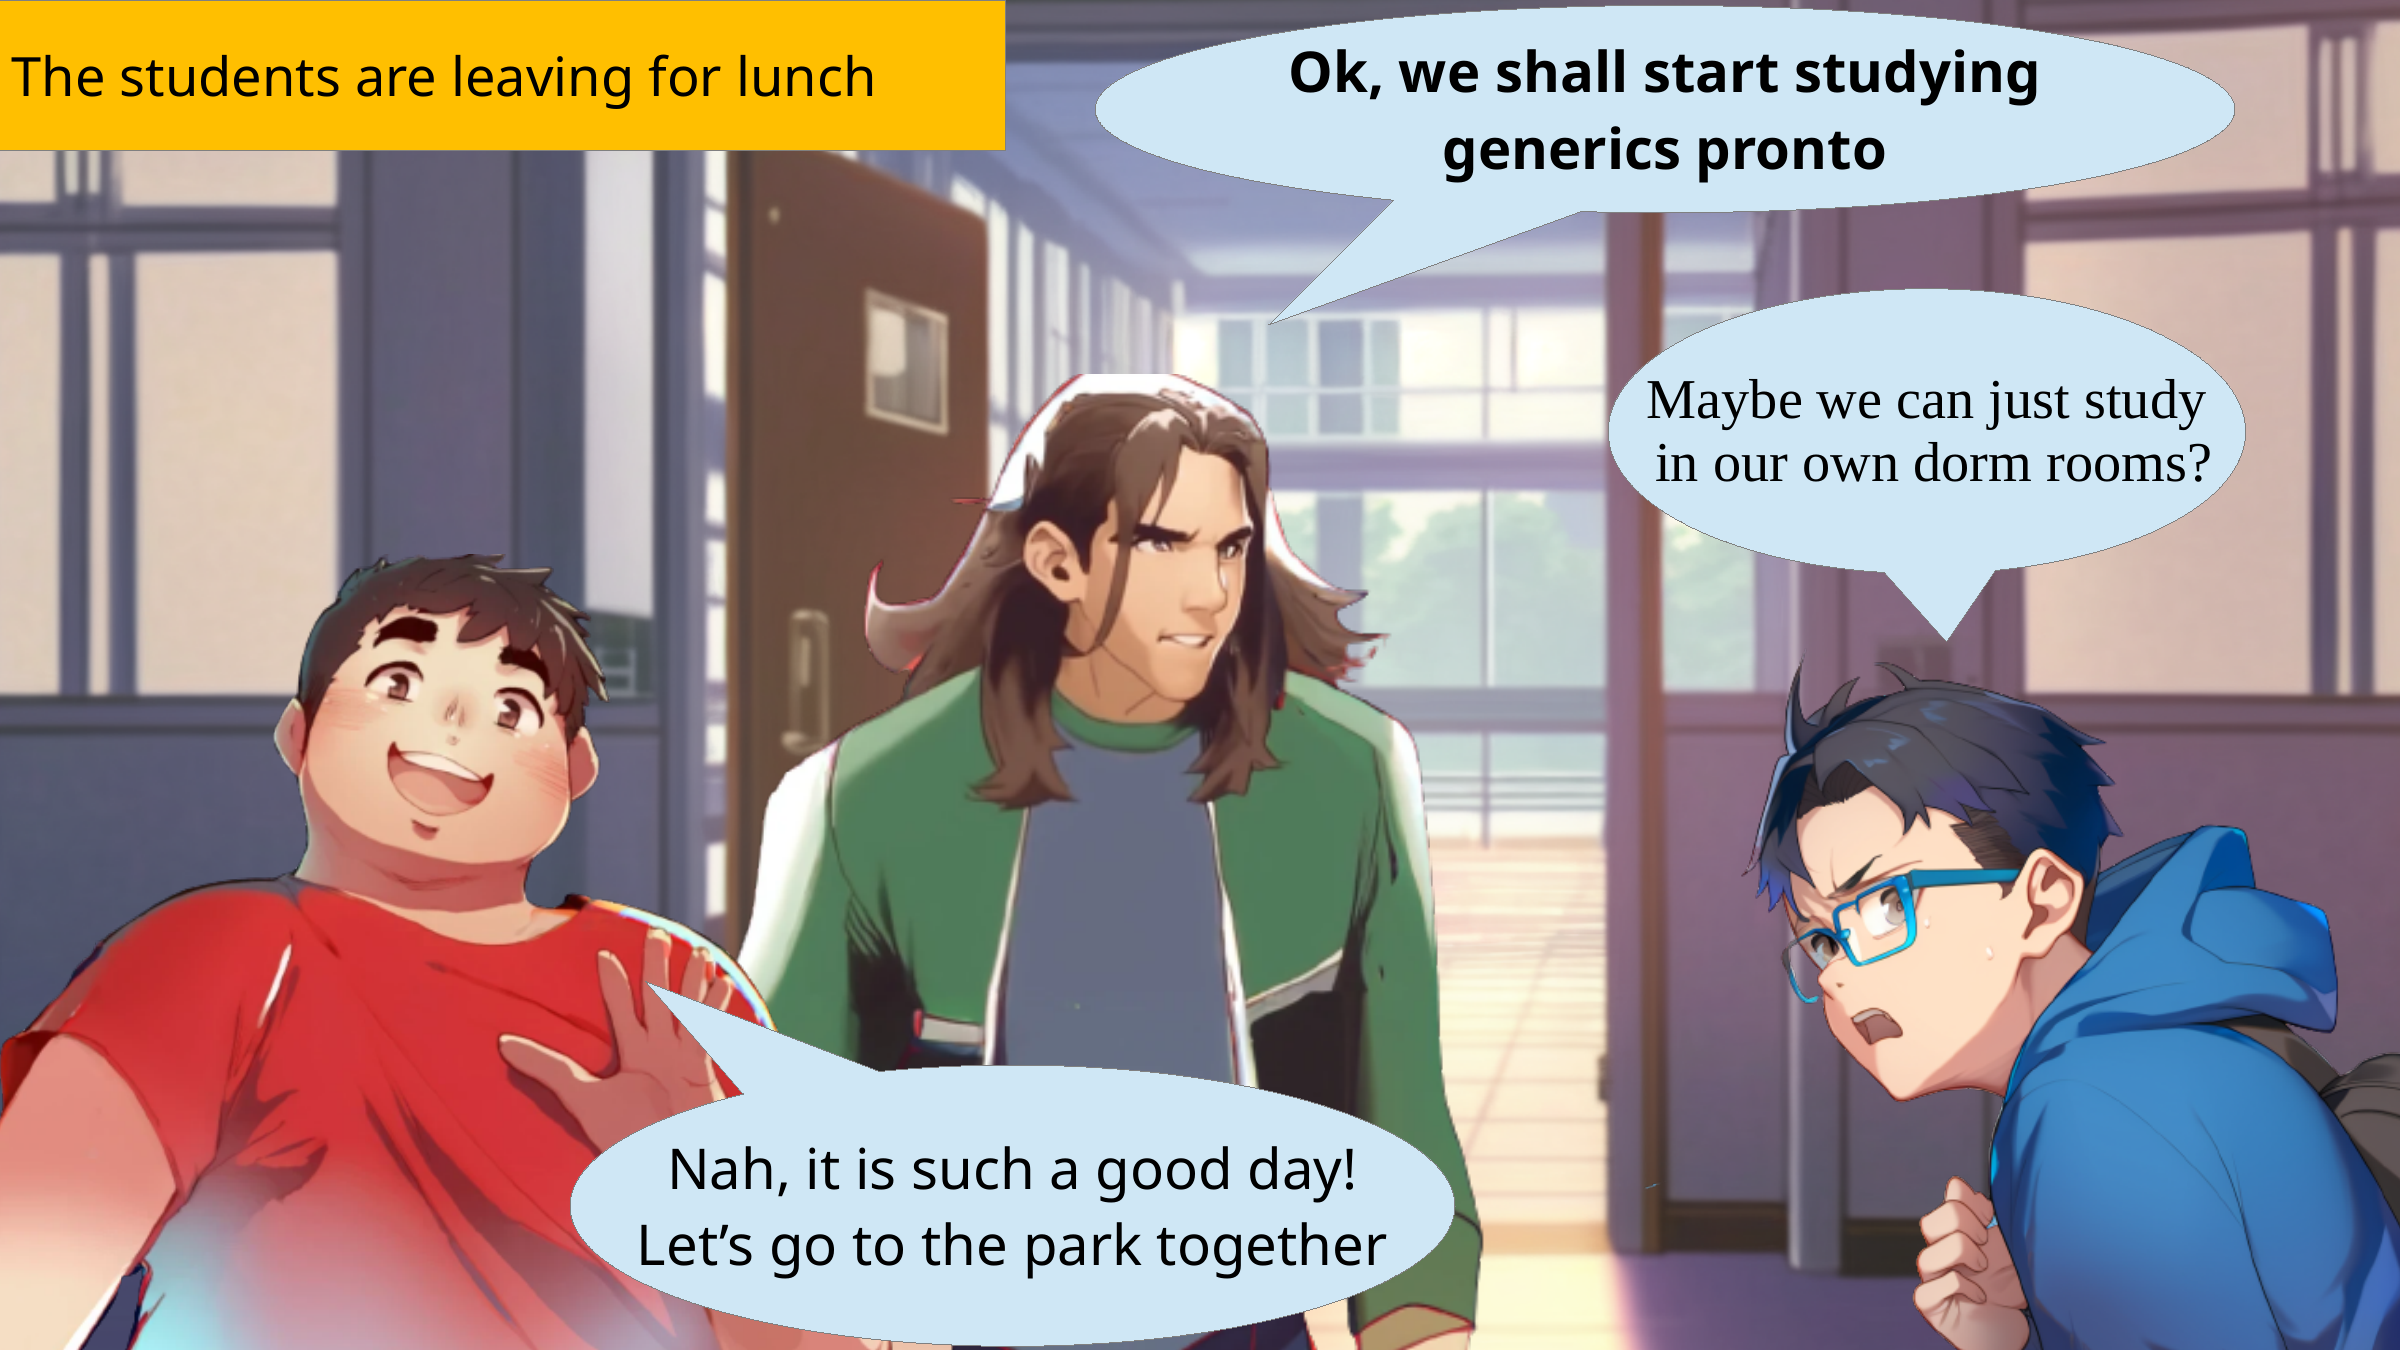

The students are leaving for lunch
Ok, we shall start studying
generics pronto
Maybe we can just study
 in our own dorm rooms?
Nah, it is such a good day!
Let’s go to the park together